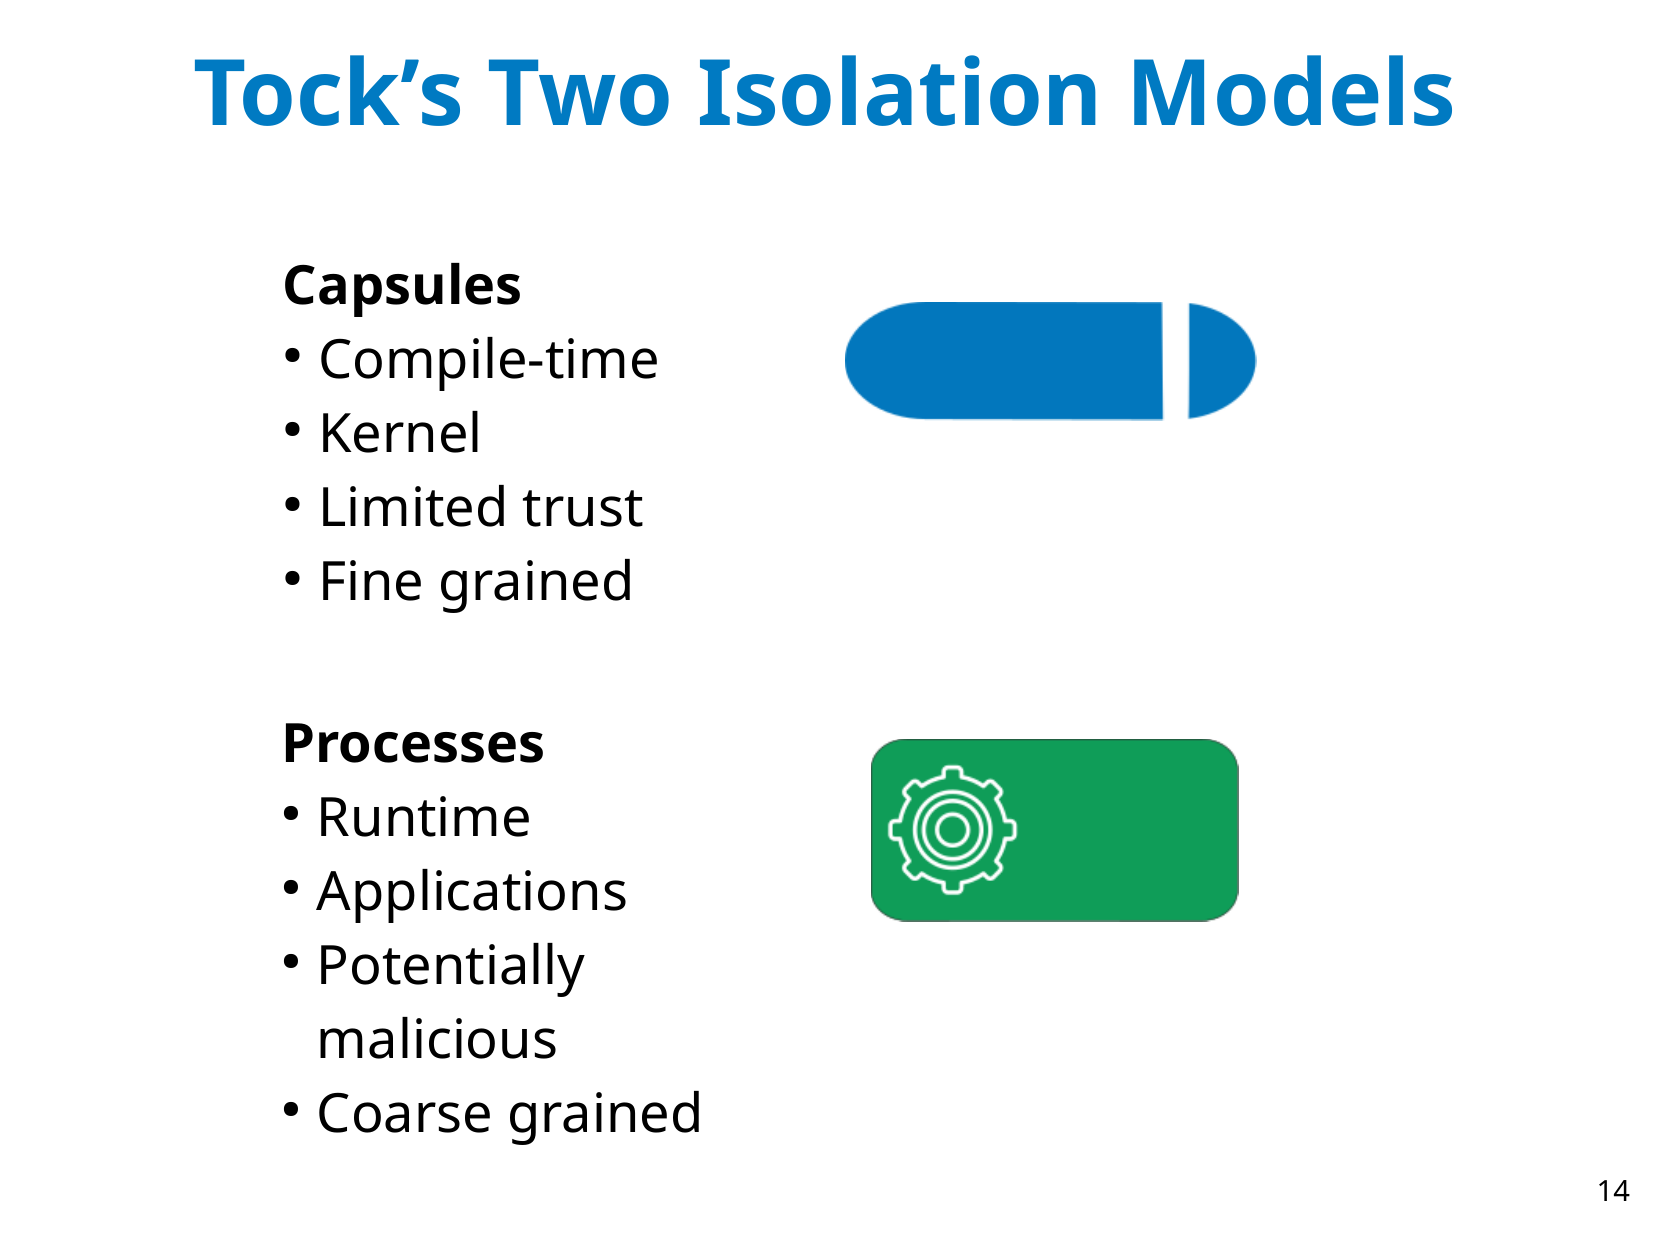

Tock’s Two Isolation Models
Capsules
Compile-time
Kernel
Limited trust
Fine grained
Processes
Runtime
Applications
Potentially malicious
Coarse grained
14